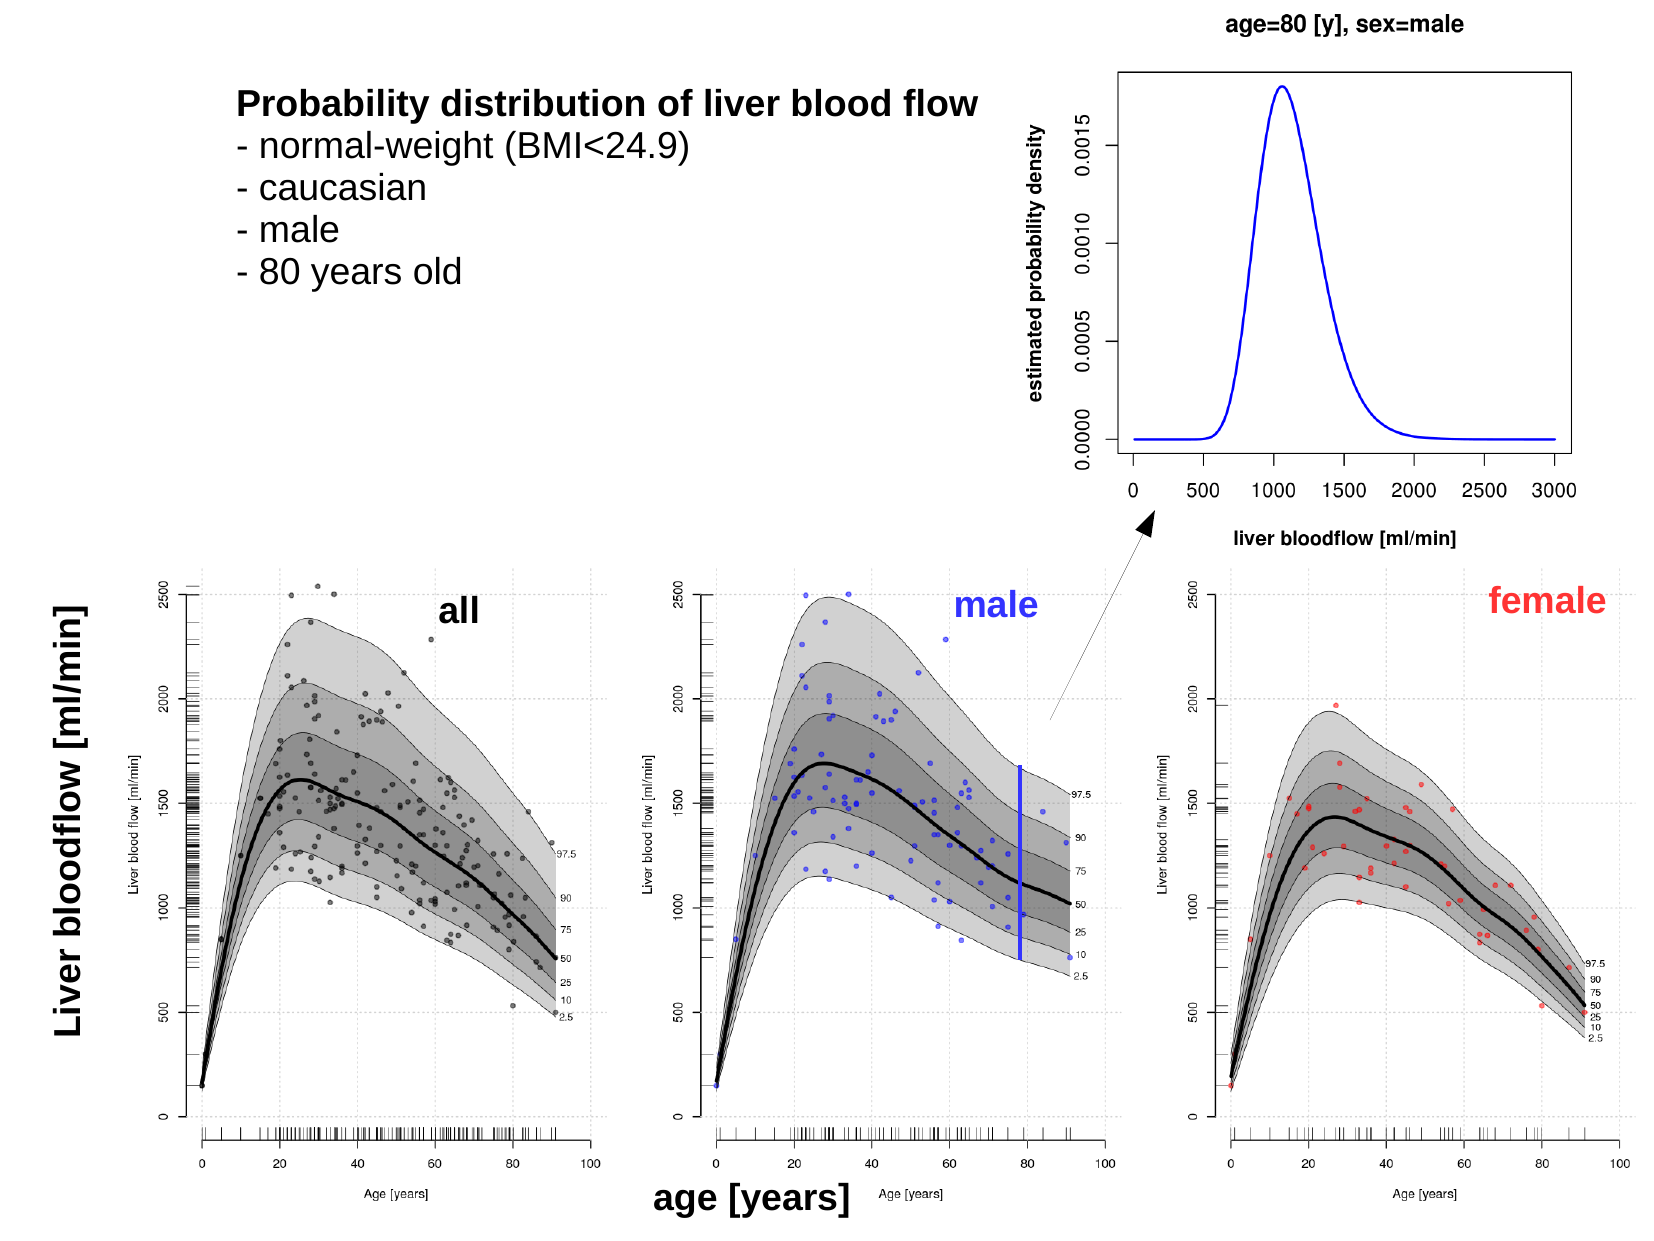

Probability distribution of liver blood flow
- normal-weight (BMI<24.9)
- caucasian
- male
- 80 years old
female
male
all
Liver bloodflow [ml/min]
age [years]